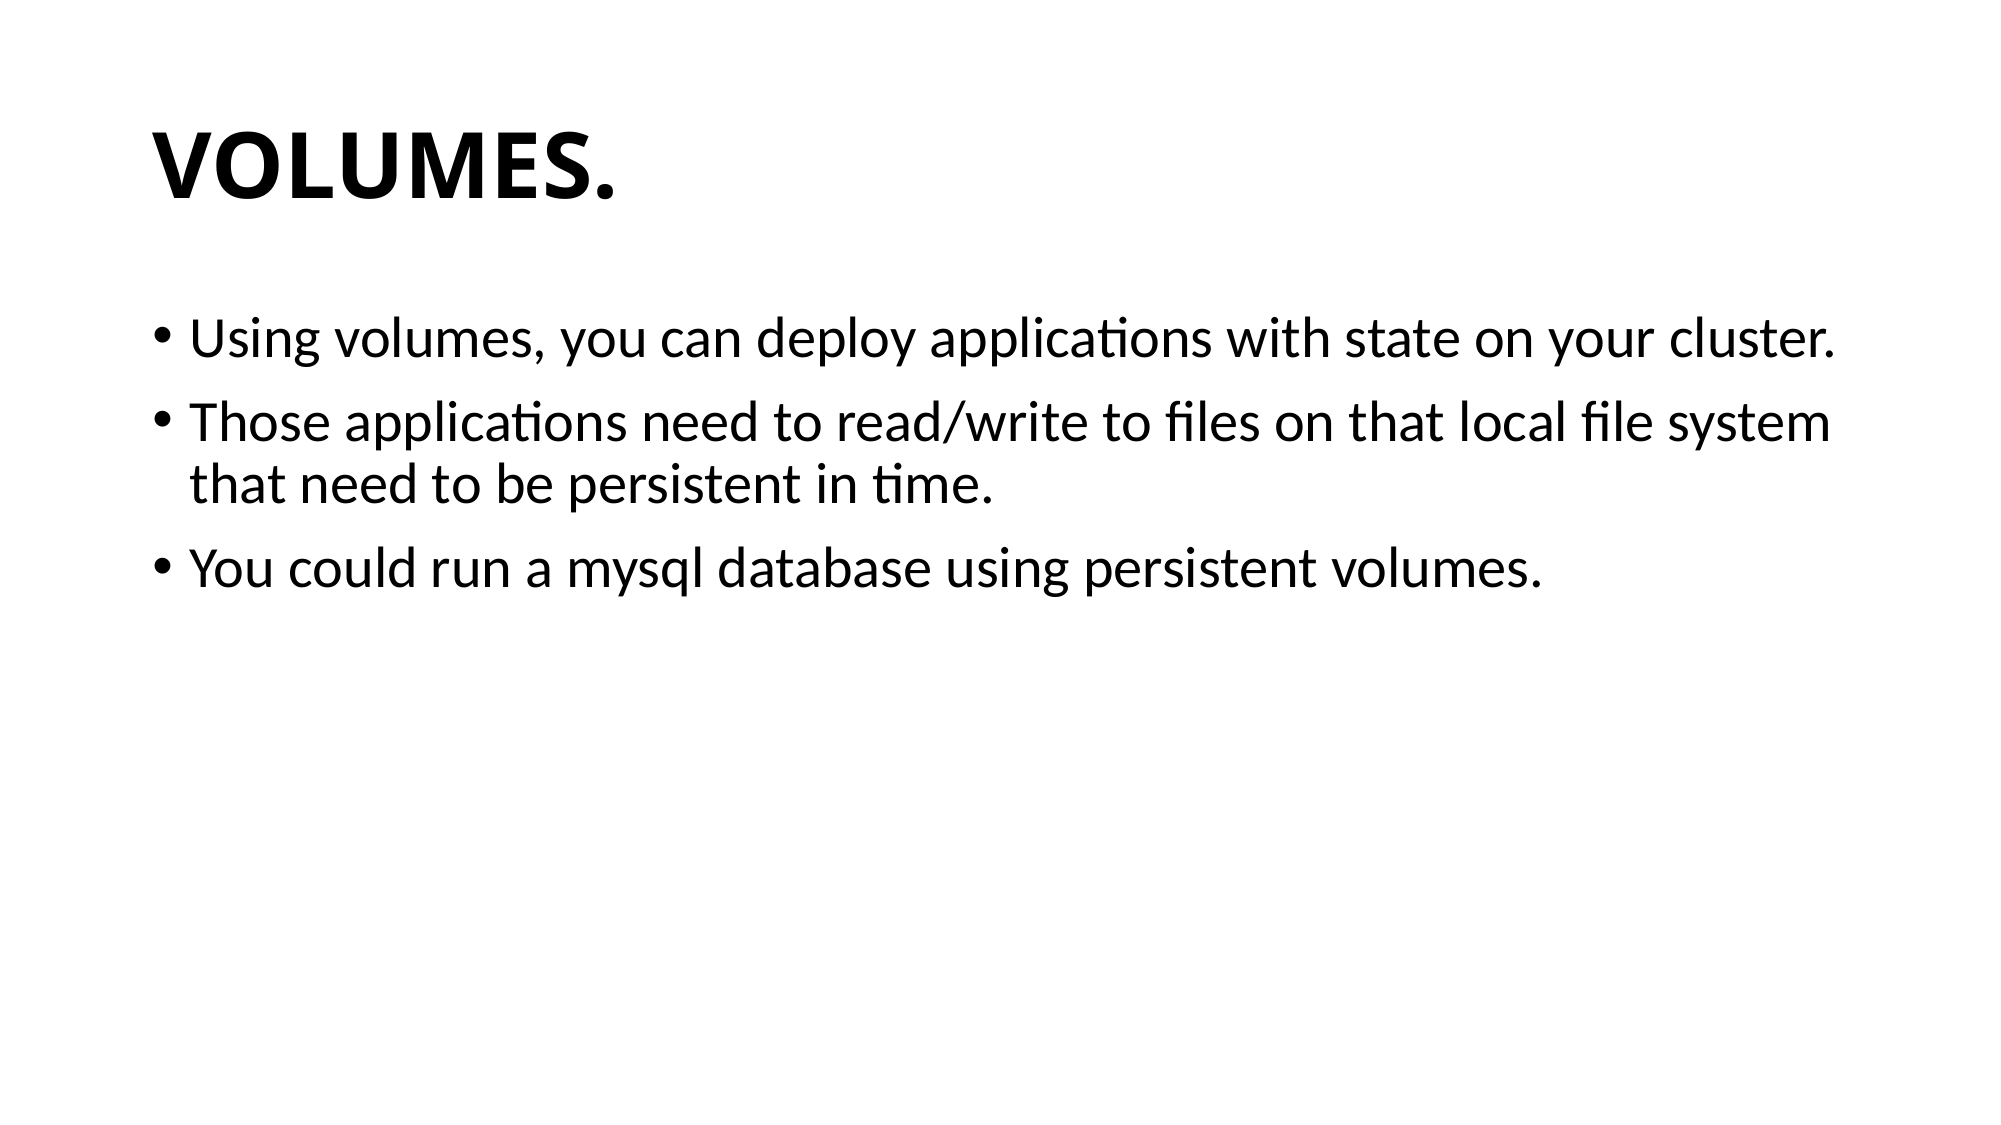

# VOLUMES.
Using volumes, you can deploy applications with state on your cluster.
Those applications need to read/write to files on that local file system that need to be persistent in time.
You could run a mysql database using persistent volumes.